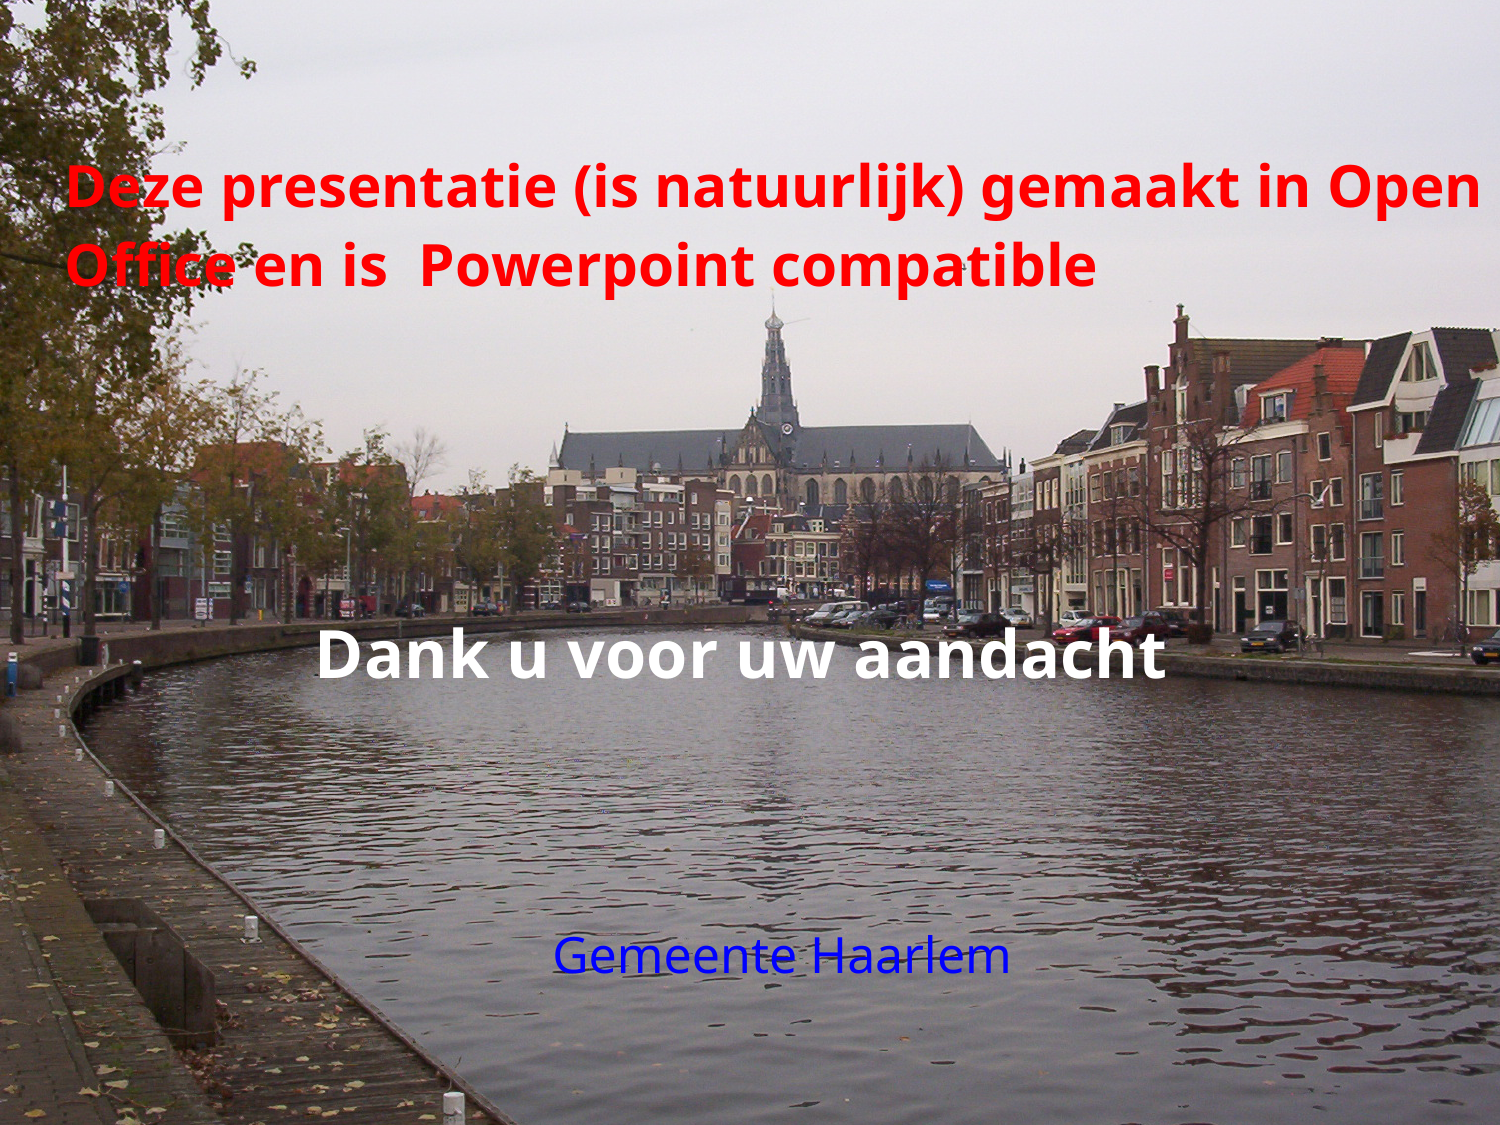

Deze presentatie (is natuurlijk) gemaakt in Open Office en is Powerpoint compatible
Dank u voor uw aandacht
Gemeente Haarlem